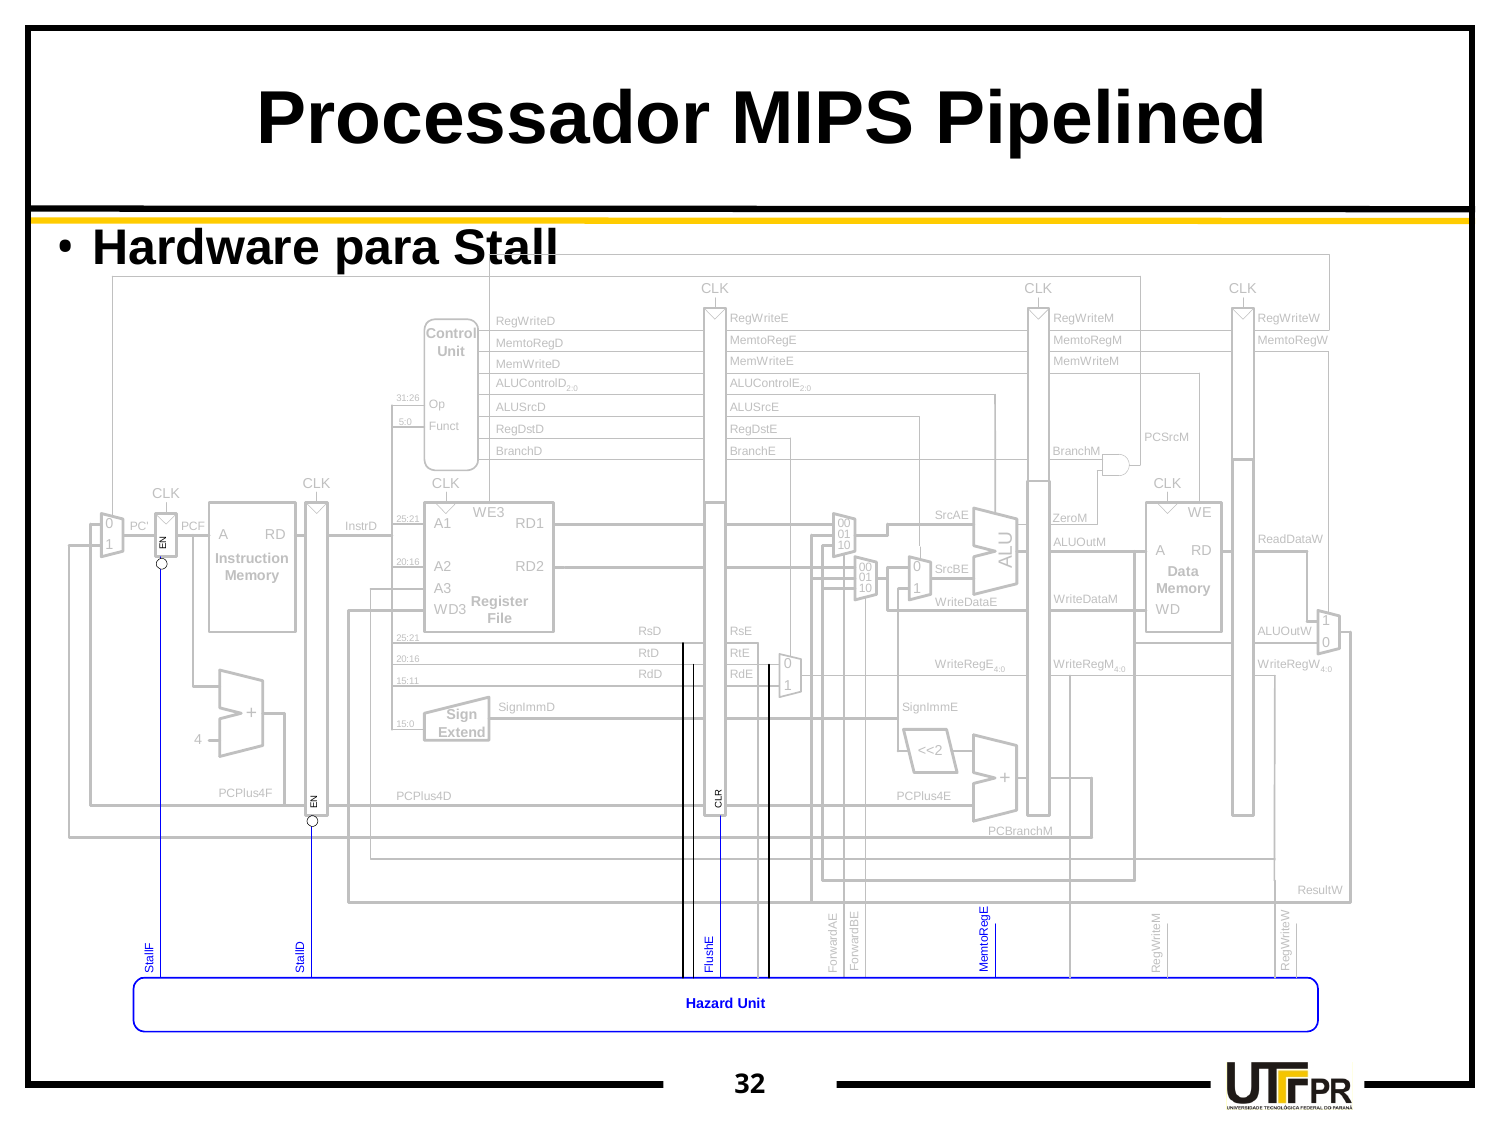

Processador MIPS Pipelined
# Hardware para Stall